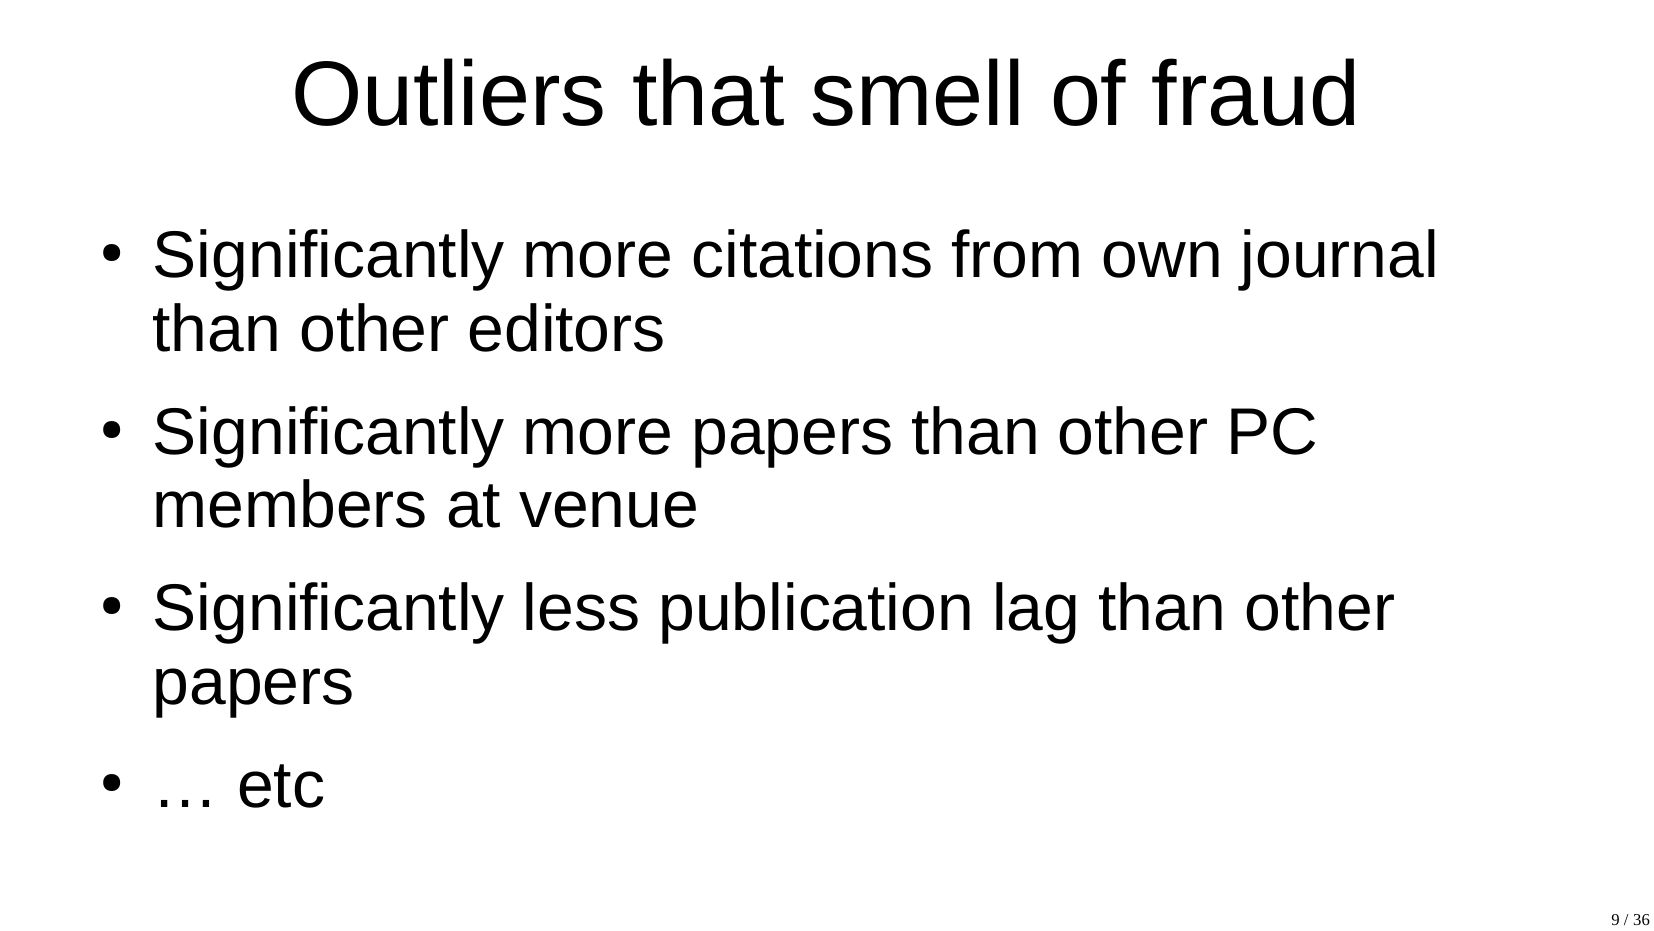

# Outliers that smell of fraud
Significantly more citations from own journal than other editors
Significantly more papers than other PC members at venue
Significantly less publication lag than other papers
… etc
9